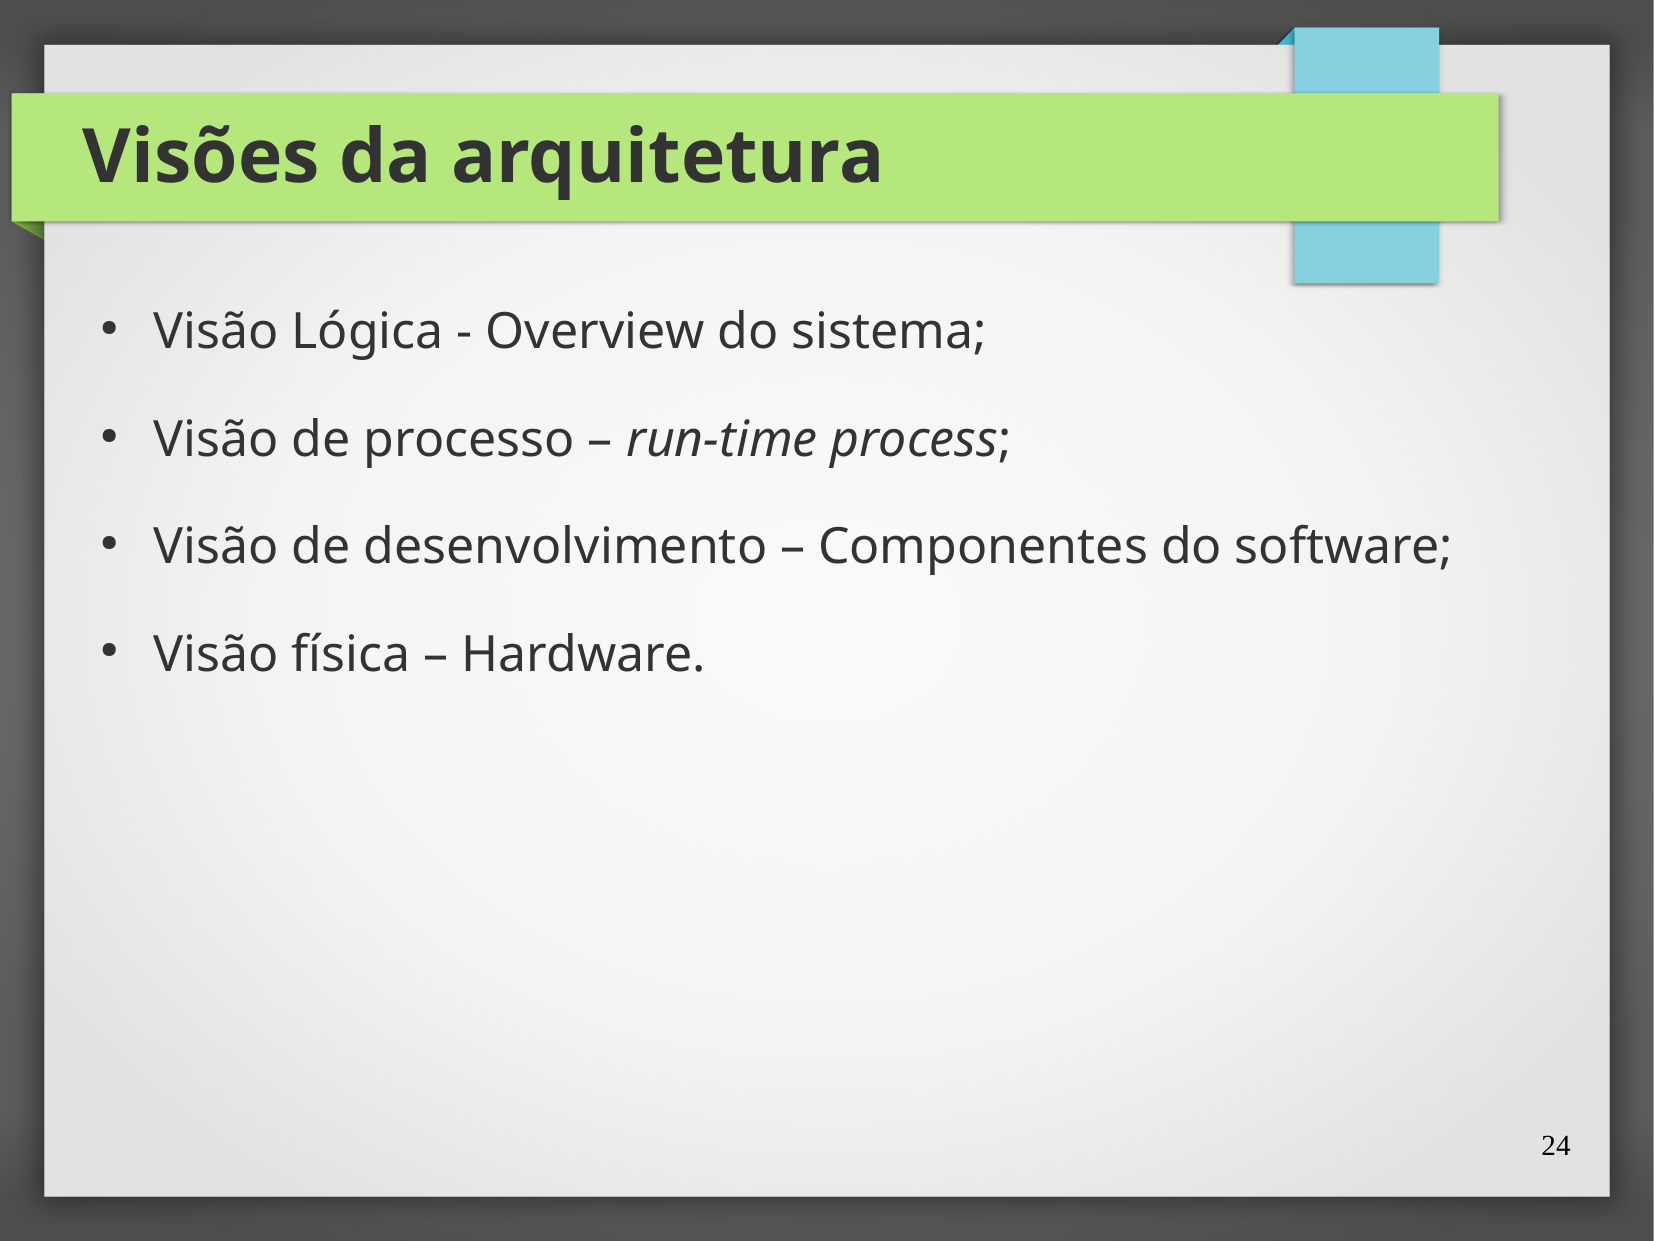

# Visões da arquitetura
Visão Lógica - Overview do sistema;
Visão de processo – run-time process;
Visão de desenvolvimento – Componentes do software;
Visão física – Hardware.
24